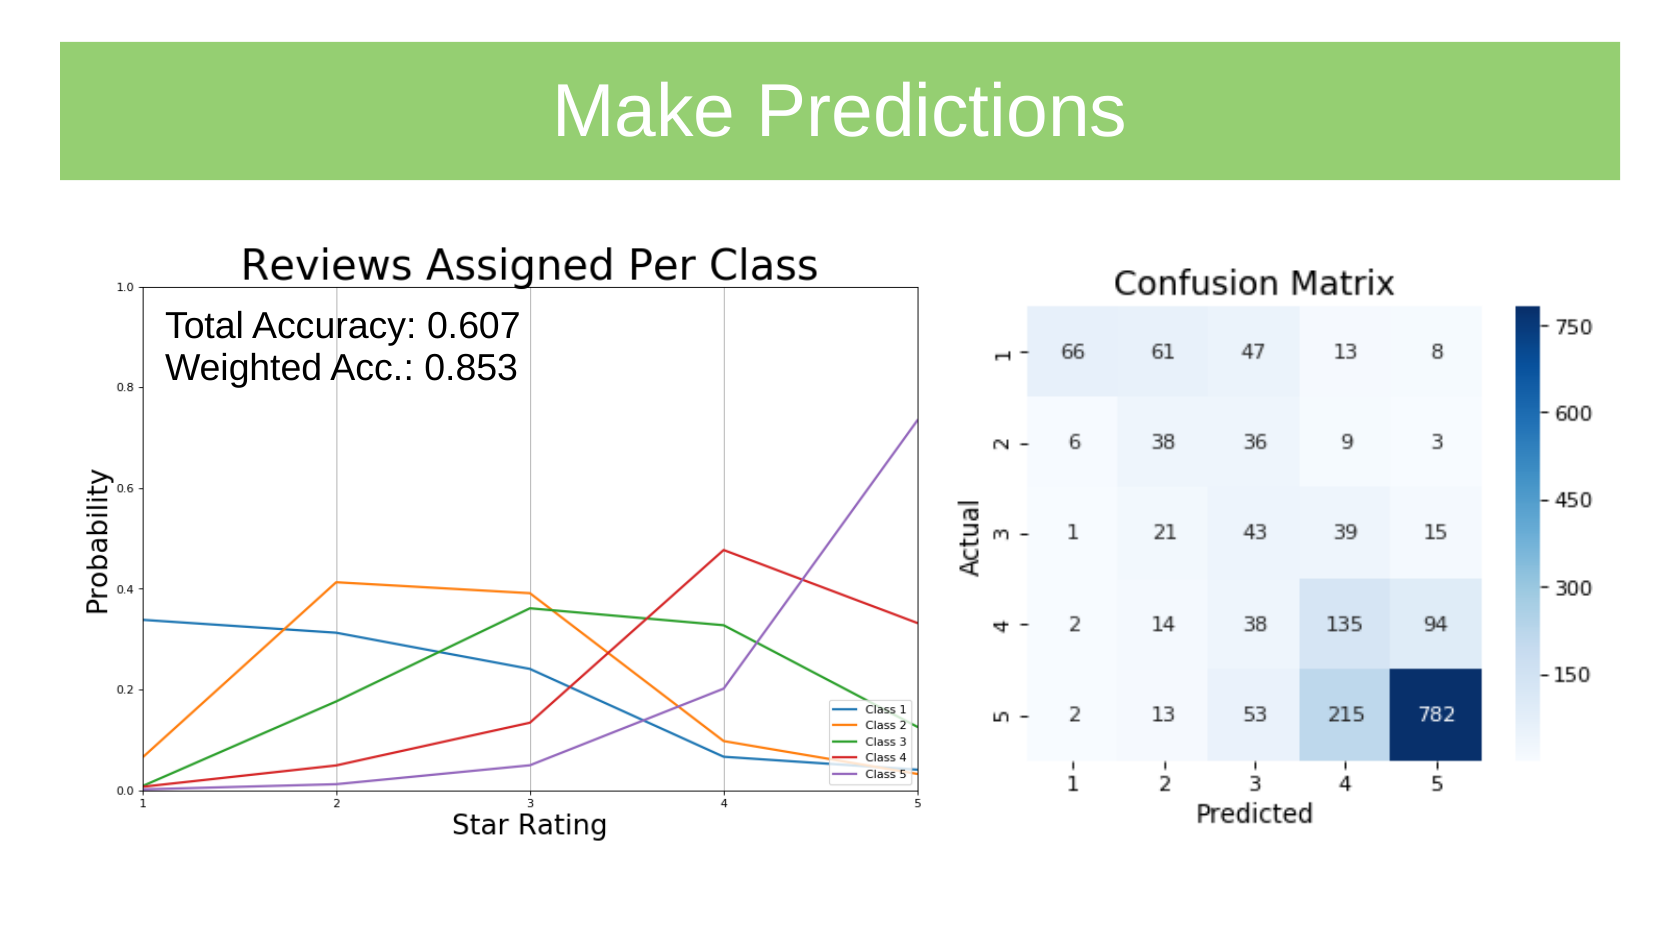

# Make Predictions
Total Accuracy: 0.607
Weighted Acc.: 0.853